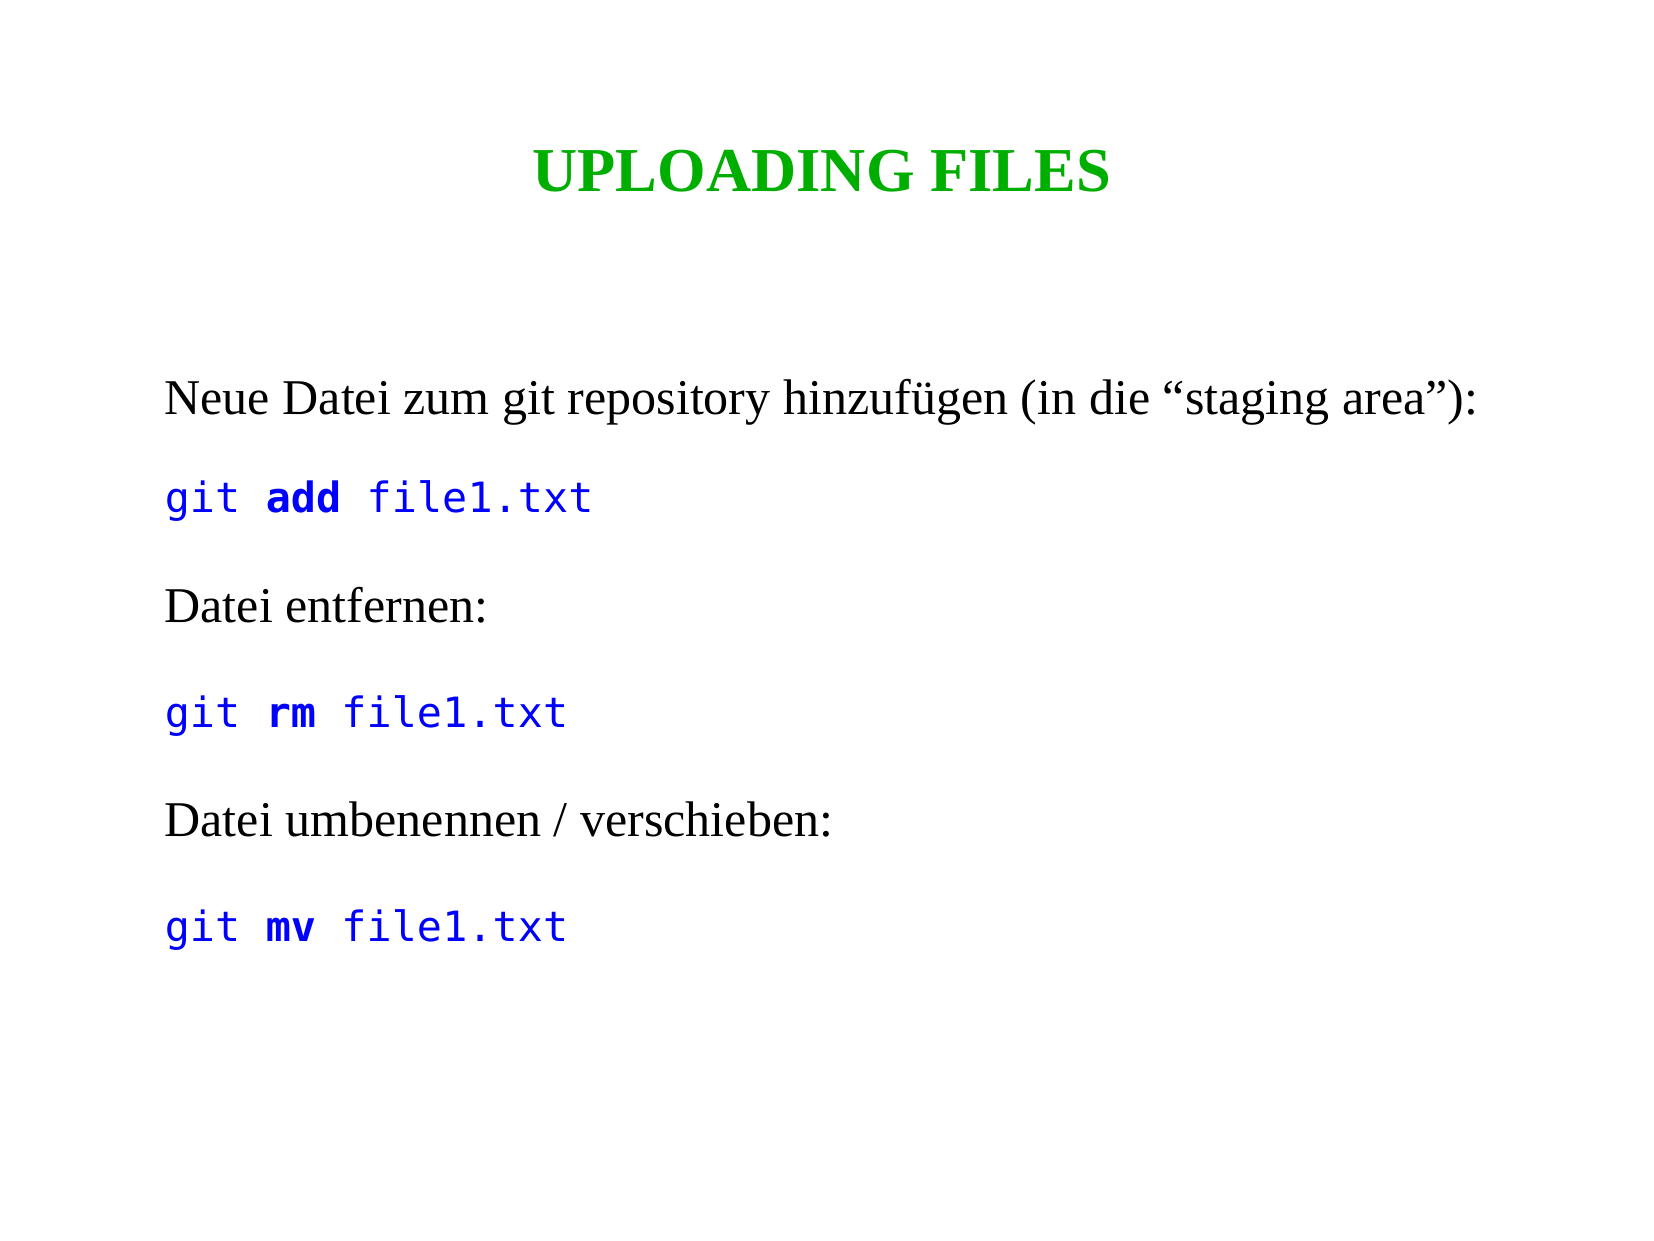

UPLOADING FILES
Neue Datei zum git repository hinzufügen (in die “staging area”):
git add file1.txt
Datei entfernen:
git rm file1.txt
Datei umbenennen / verschieben:
git mv file1.txt